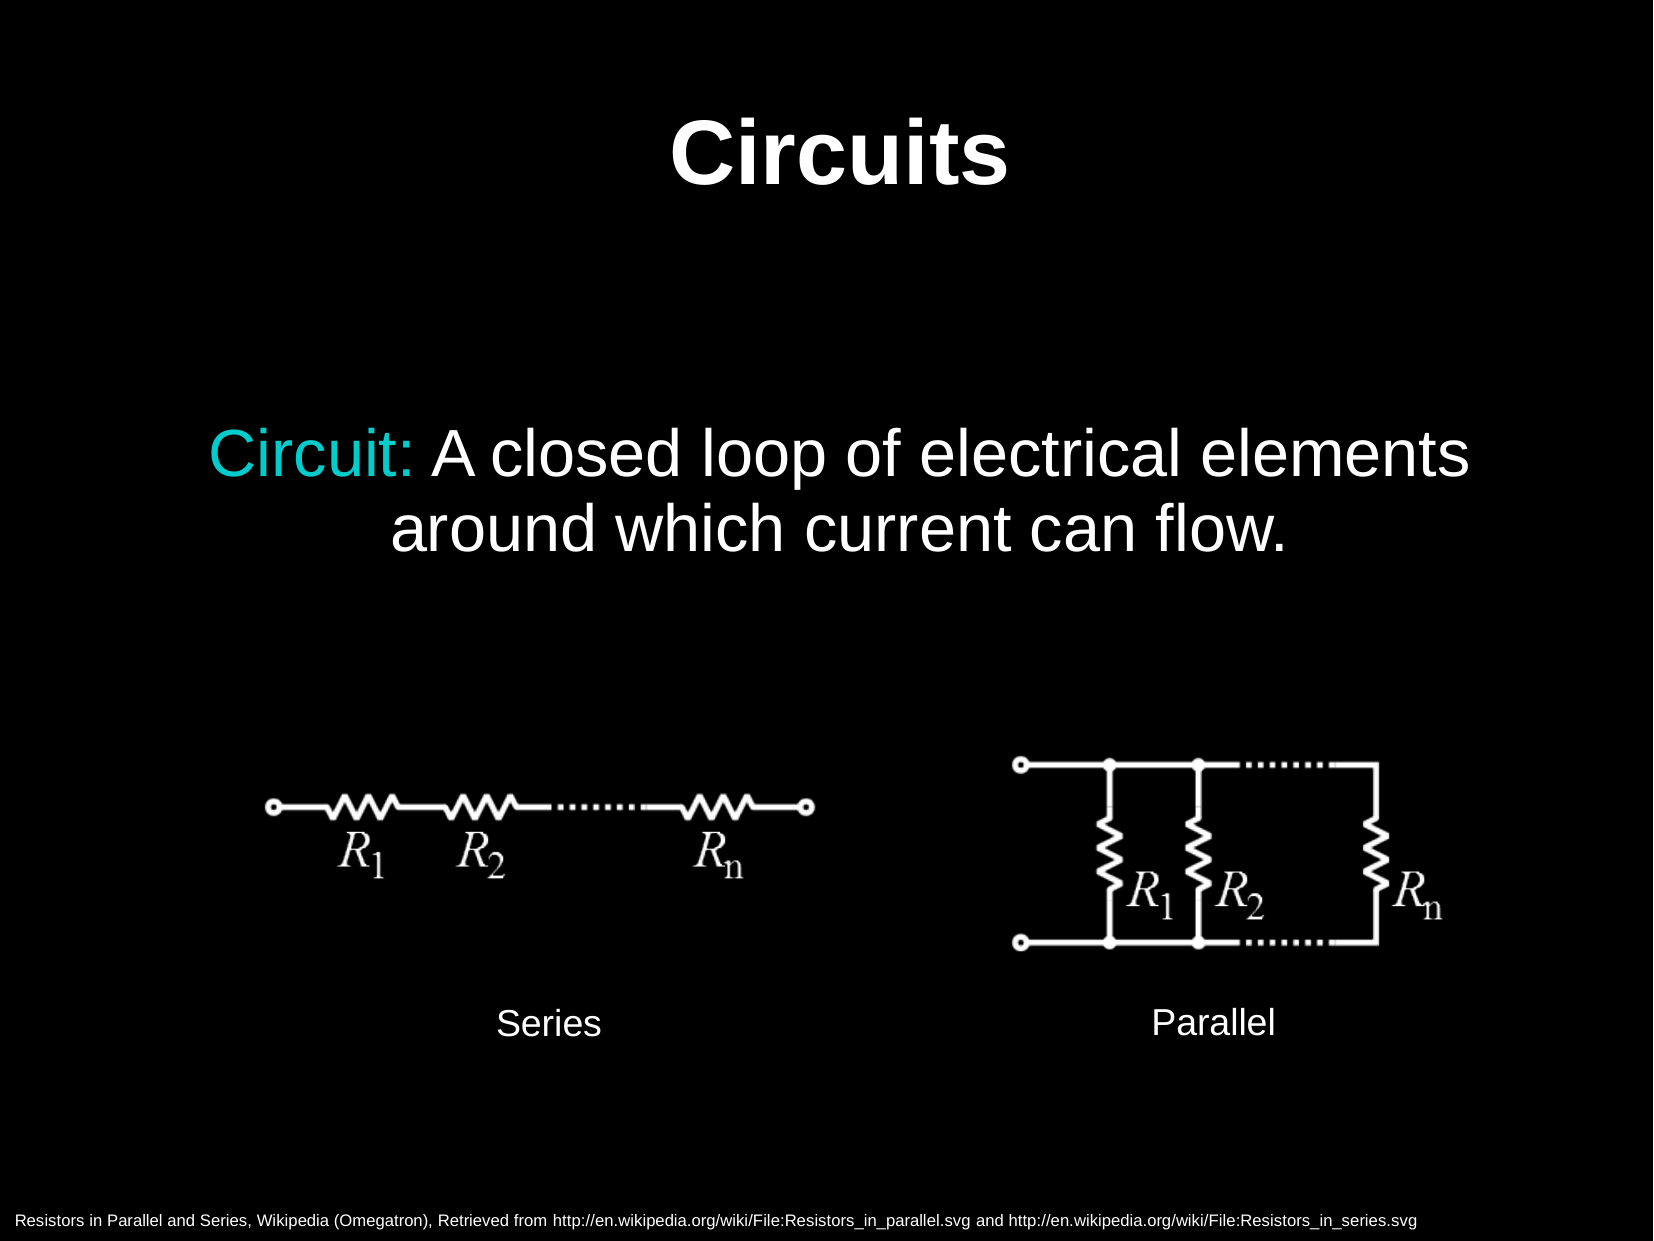

# Circuits
Circuit: A closed loop of electrical elements around which current can flow.
Parallel
Series
Resistors in Parallel and Series, Wikipedia (Omegatron), Retrieved from http://en.wikipedia.org/wiki/File:Resistors_in_parallel.svg and http://en.wikipedia.org/wiki/File:Resistors_in_series.svg